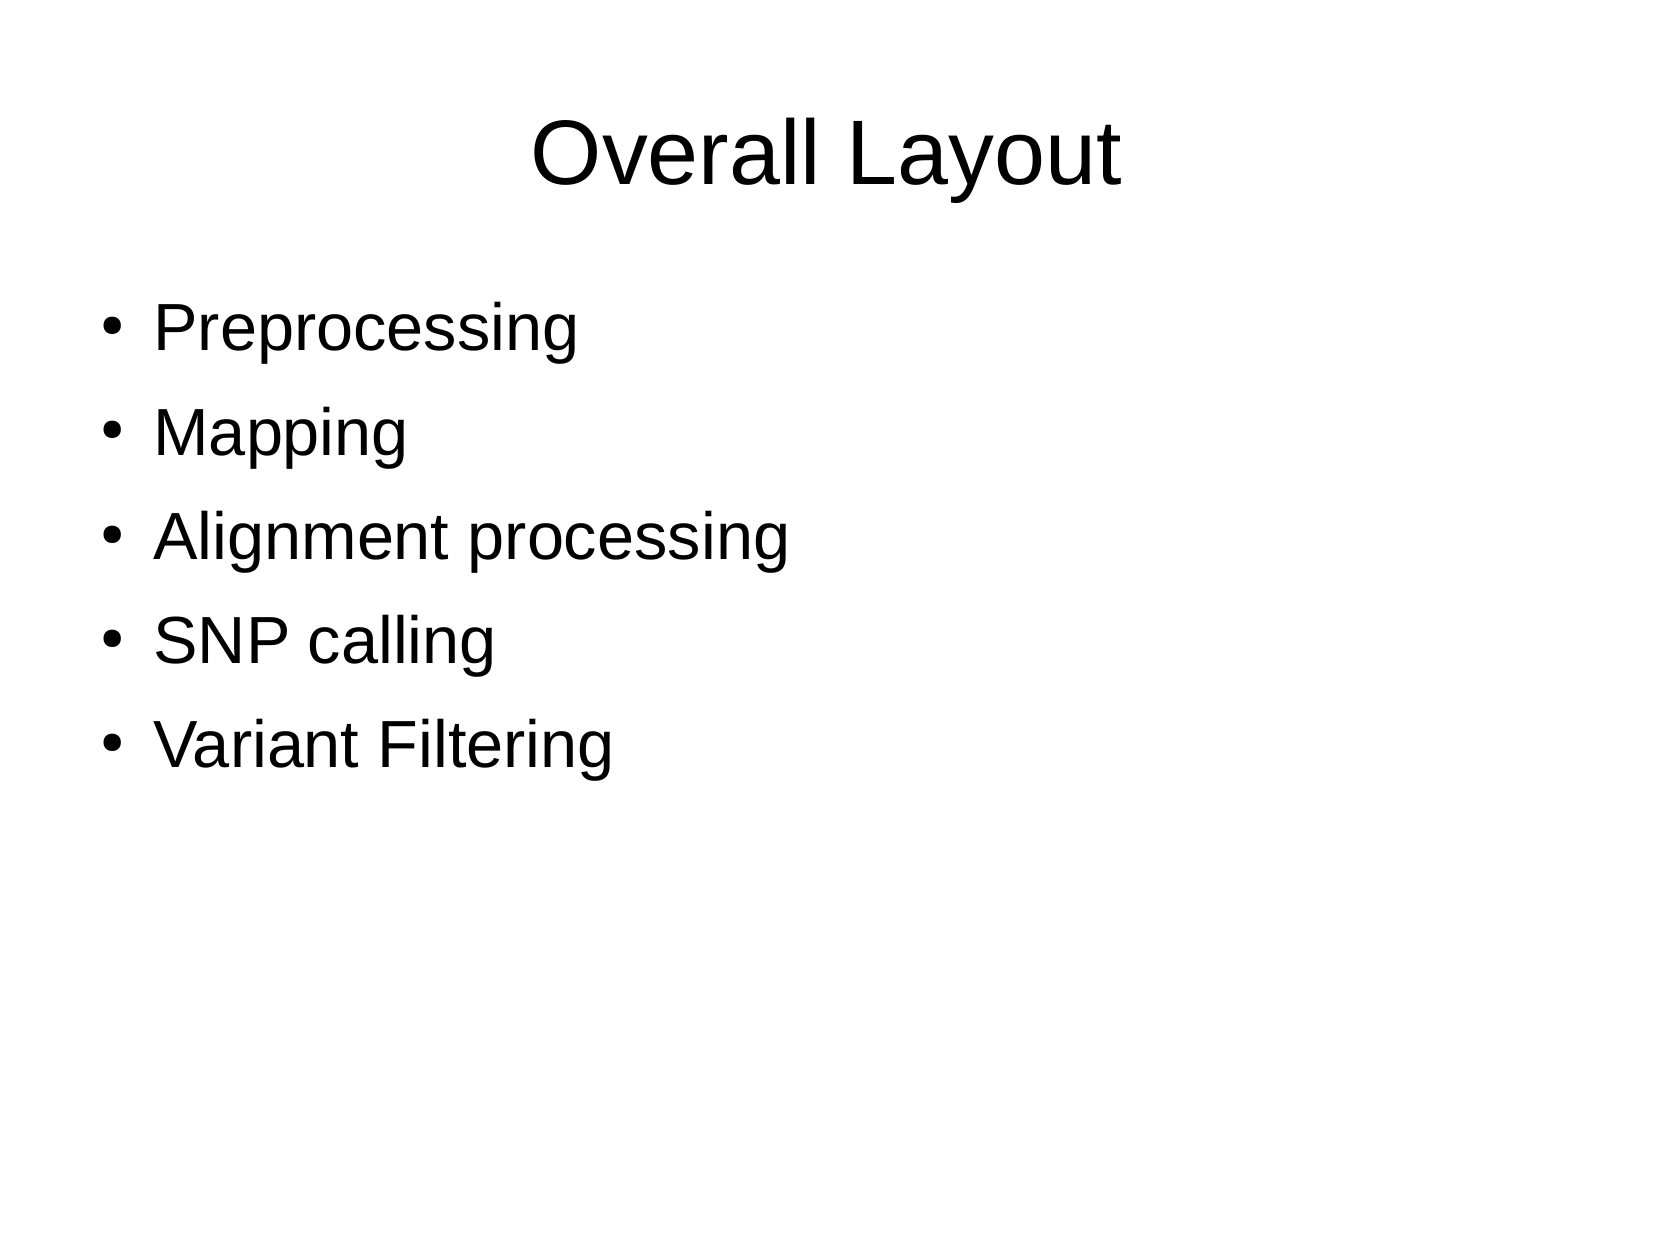

# Overall Layout
Preprocessing
Mapping
Alignment processing
SNP calling
Variant Filtering